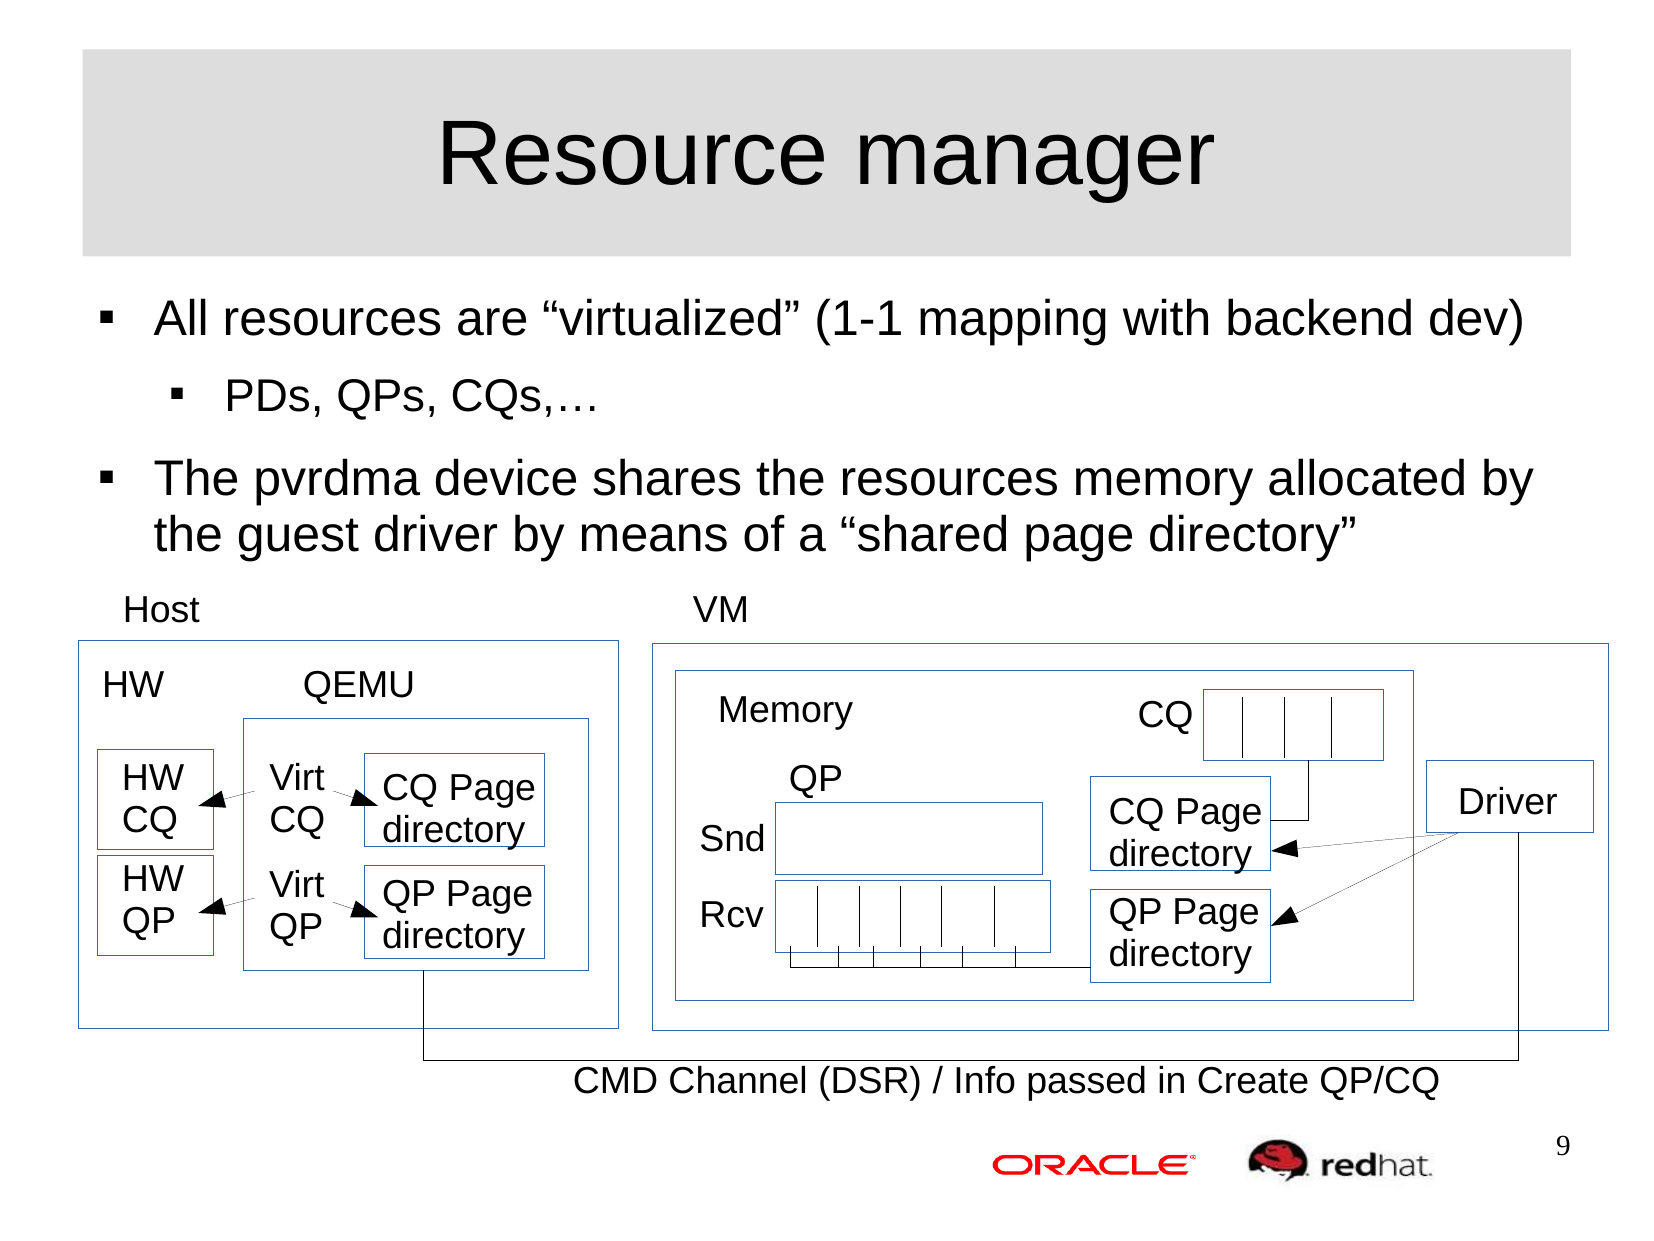

Resource manager
# All resources are “virtualized” (1-1 mapping with backend dev)
PDs, QPs, CQs,…
The pvrdma device shares the resources memory allocated by the guest driver by means of a “shared page directory”
Host
VM
HW
QEMU
Memory
CQ
Virt CQ
HW CQ
QP
CQ Page directory
Driver
CQ Page directory
Snd
HW QP
VirtQP
QP Page directory
QP Page directory
Rcv
CMD Channel (DSR) / Info passed in Create QP/CQ
9